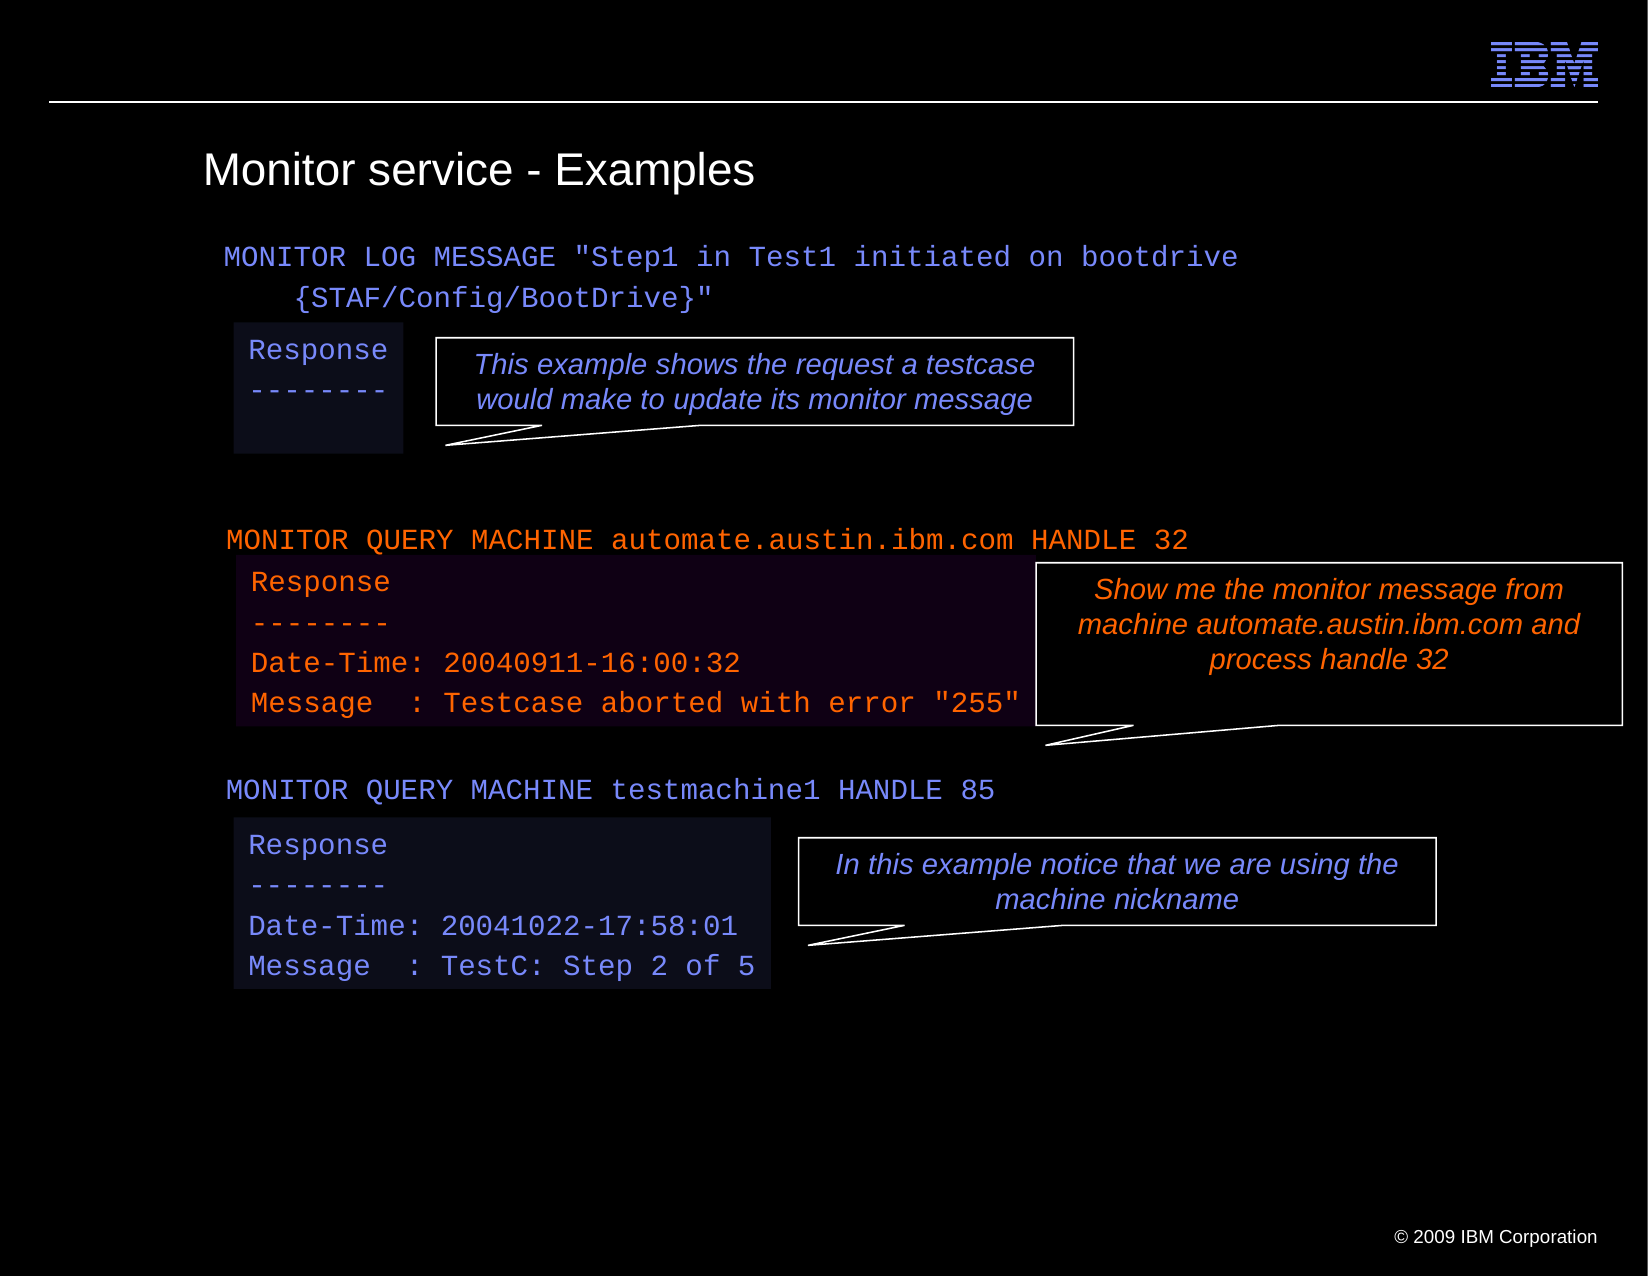

# Monitor service - Examples
MONITOR LOG MESSAGE "Step1 in Test1 initiated on bootdrive
 {STAF/Config/BootDrive}"
Response
--------
This example shows the request a testcase would make to update its monitor message
MONITOR QUERY MACHINE automate.austin.ibm.com HANDLE 32
Response
--------
Date-Time: 20040911-16:00:32
Message : Testcase aborted with error "255"
Show me the monitor message from machine automate.austin.ibm.com and process handle 32
MONITOR QUERY MACHINE testmachine1 HANDLE 85
Response
--------
Date-Time: 20041022-17:58:01
Message : TestC: Step 2 of 5
In this example notice that we are using the machine nickname